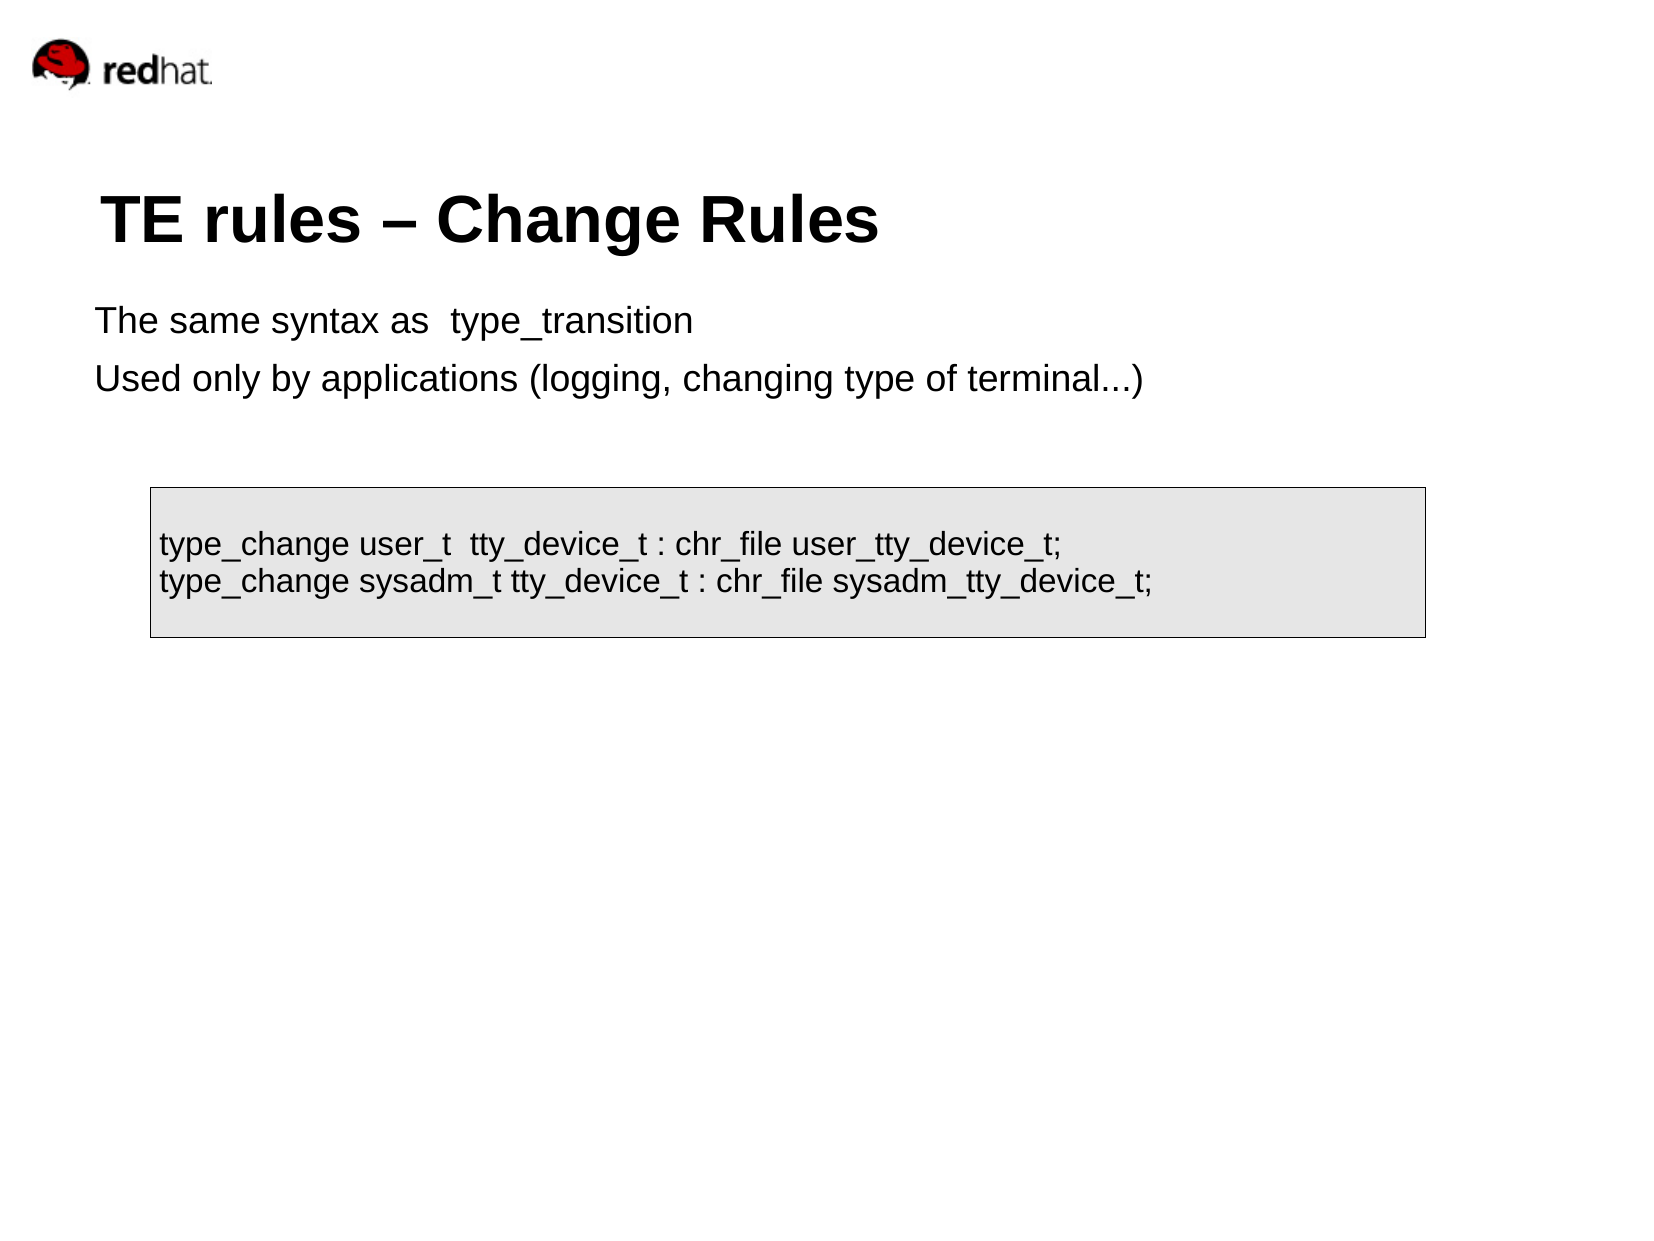

# TE rules – Change Rules
The same syntax as type_transition
Used only by applications (logging, changing type of terminal...)
	 type_change user_t tty_device_t : chr_file user_tty_device_t;
	 type_change sysadm_t tty_device_t : chr_file sysadm_tty_device_t;